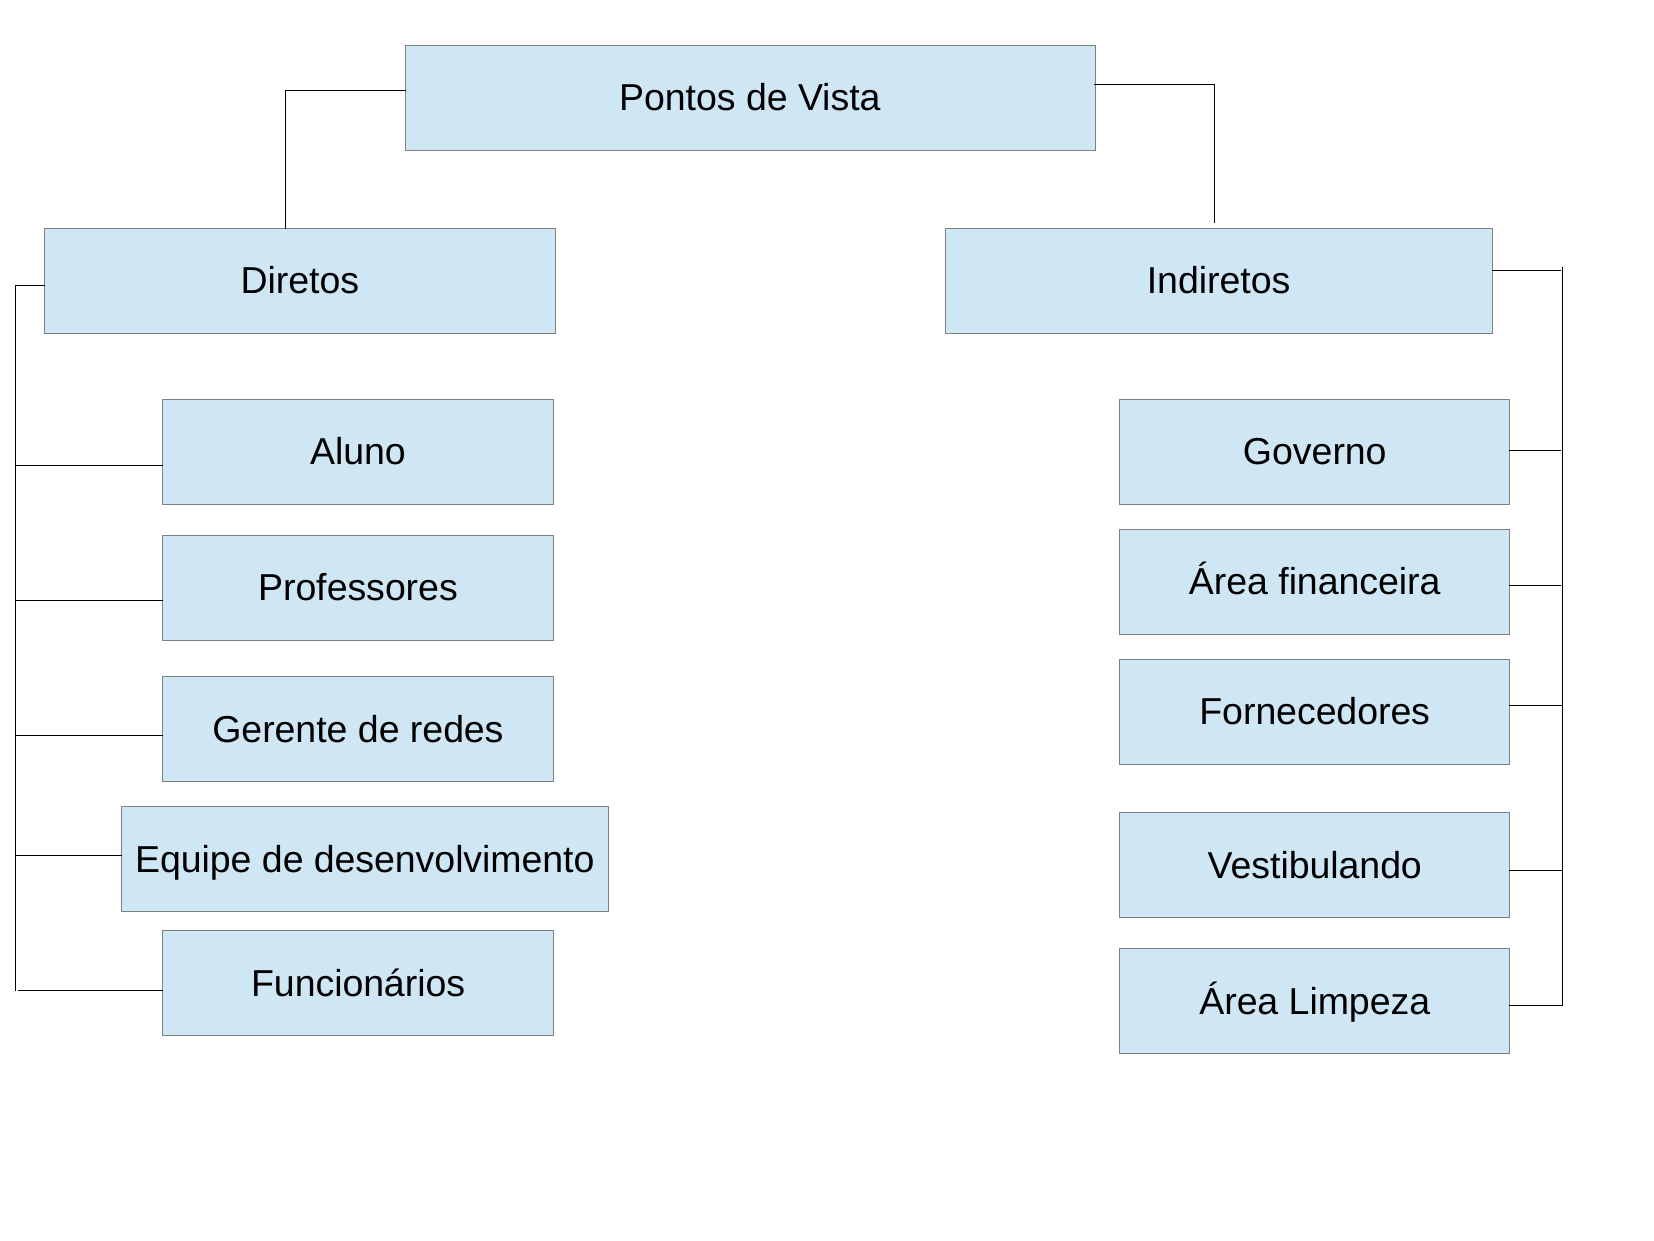

Pontos de Vista
Diretos
Indiretos
Aluno
Pontos de Vista
Governo
Área financeira
Professores
Fornecedores
Gerente de redes
Equipe de desenvolvimento
Vestibulando
Funcionários
Área Limpeza